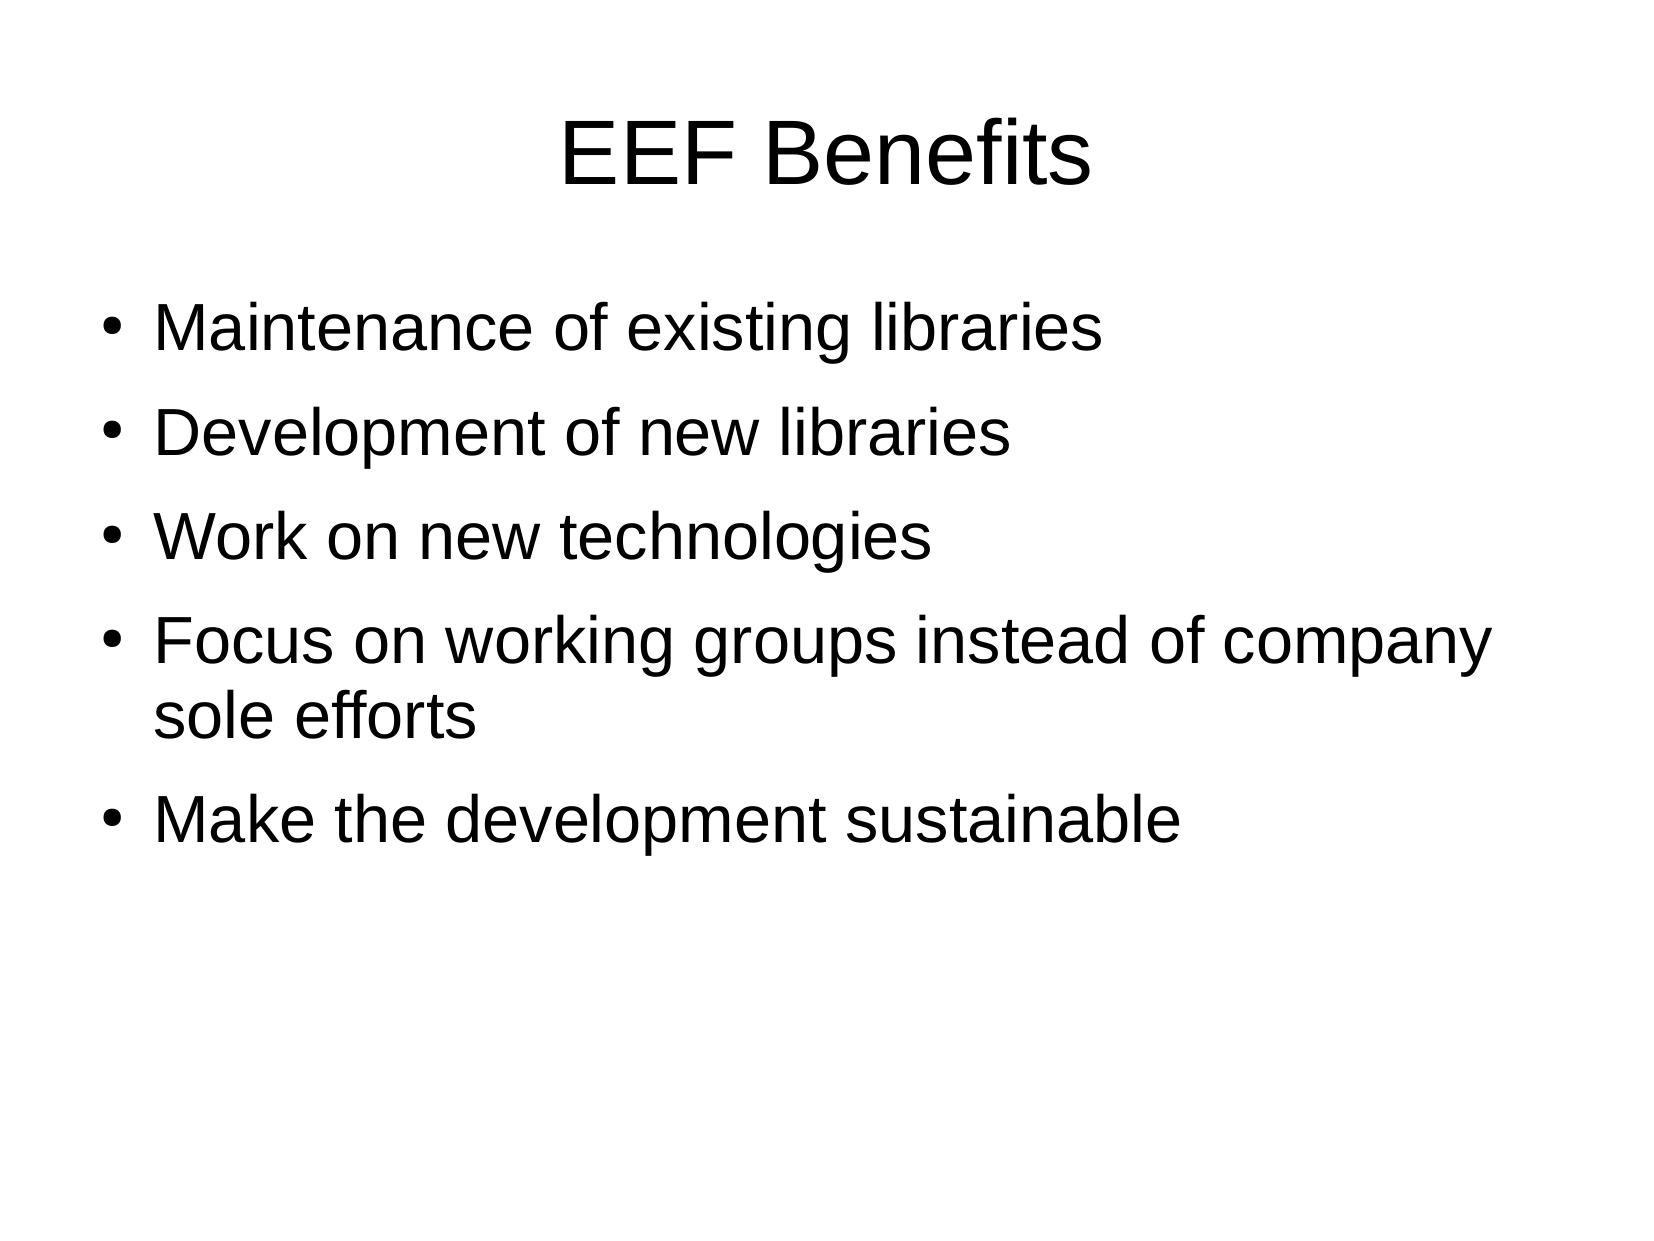

# EEF Benefits
Maintenance of existing libraries
Development of new libraries
Work on new technologies
Focus on working groups instead of company sole efforts
Make the development sustainable